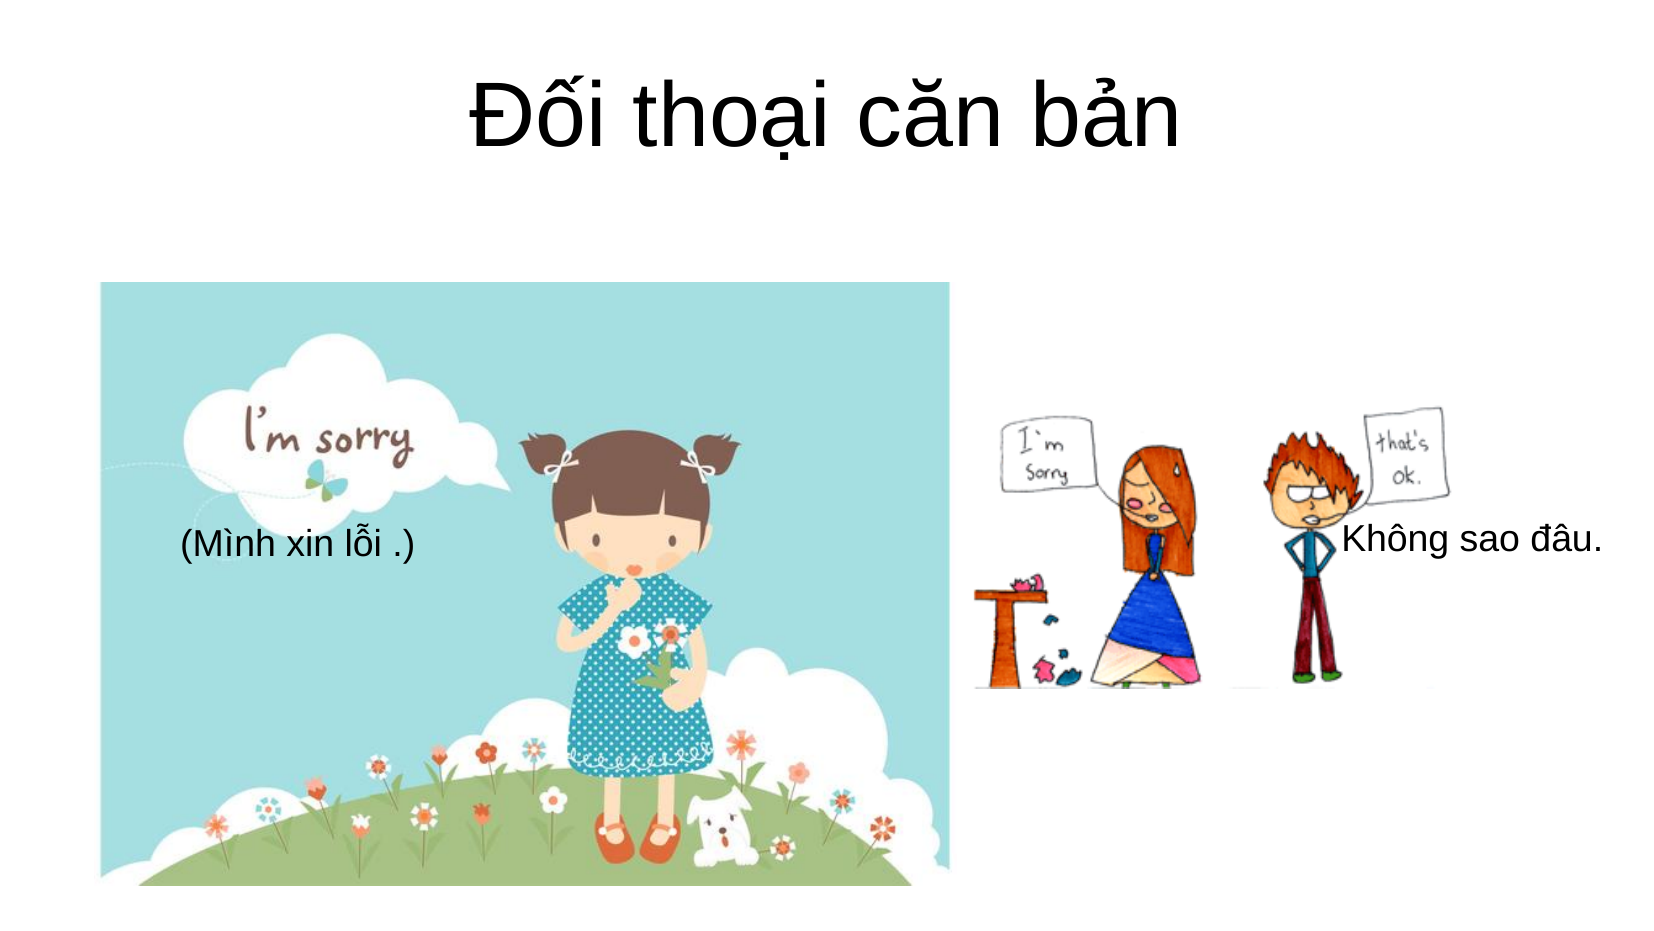

# Đối thoại căn bản
(Mình xin lỗi .)
Không sao đâu.